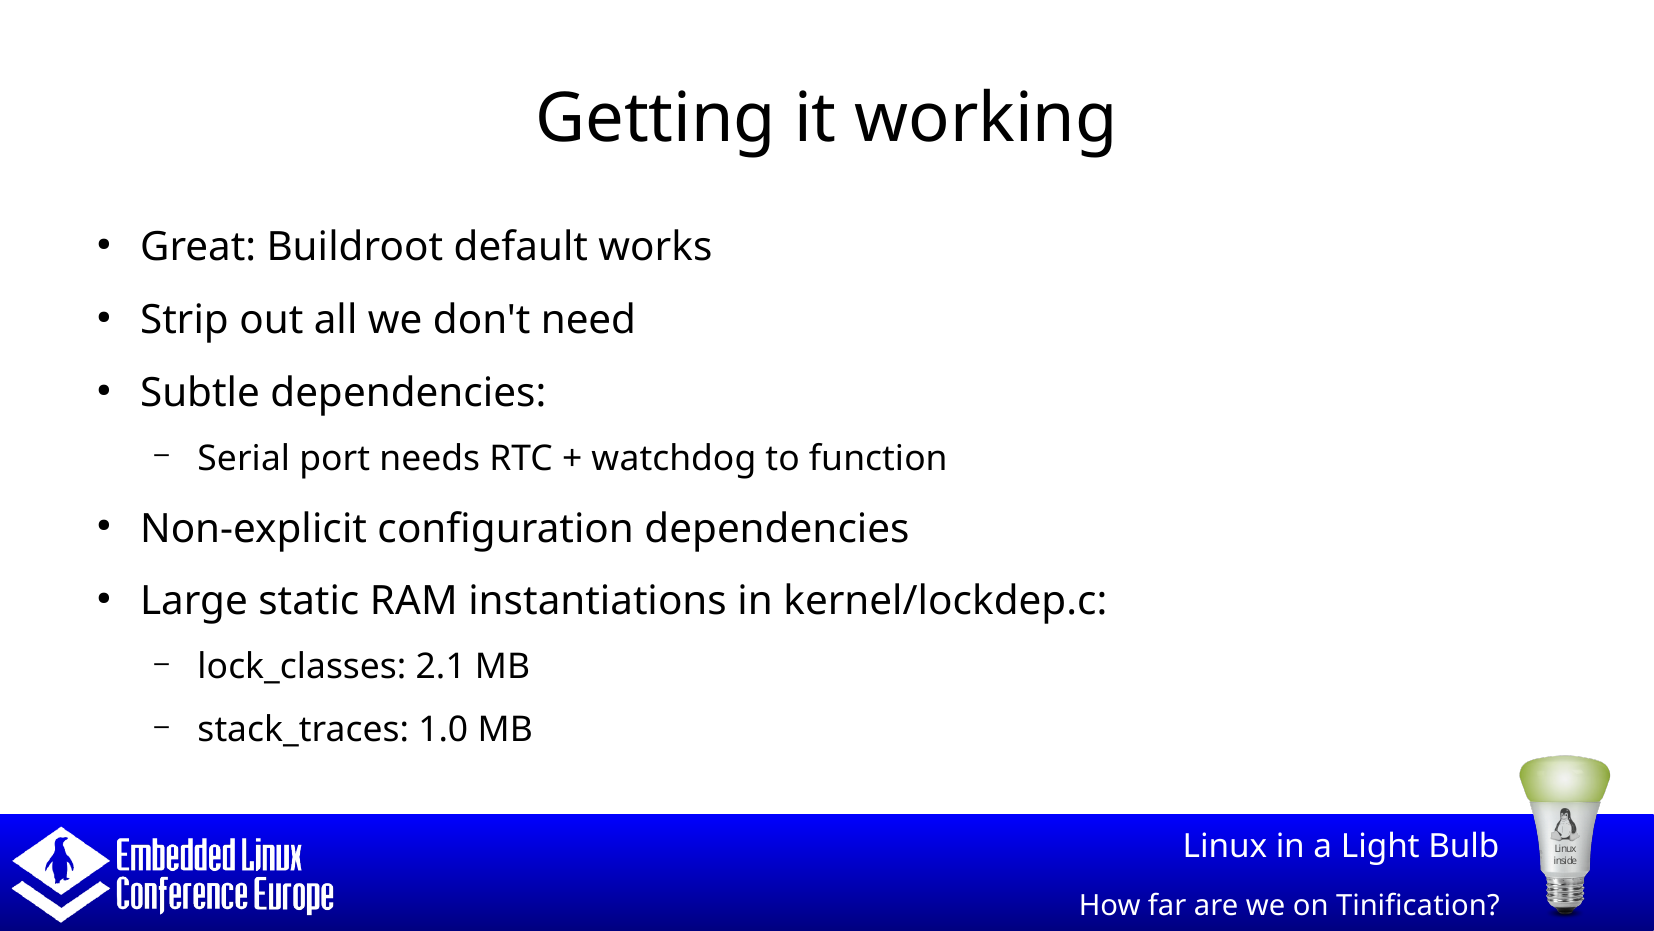

# Getting it working
Great: Buildroot default works
Strip out all we don't need
Subtle dependencies:
Serial port needs RTC + watchdog to function
Non-explicit configuration dependencies
Large static RAM instantiations in kernel/lockdep.c:
lock_classes: 2.1 MB
stack_traces: 1.0 MB
Linux in a Light Bulb